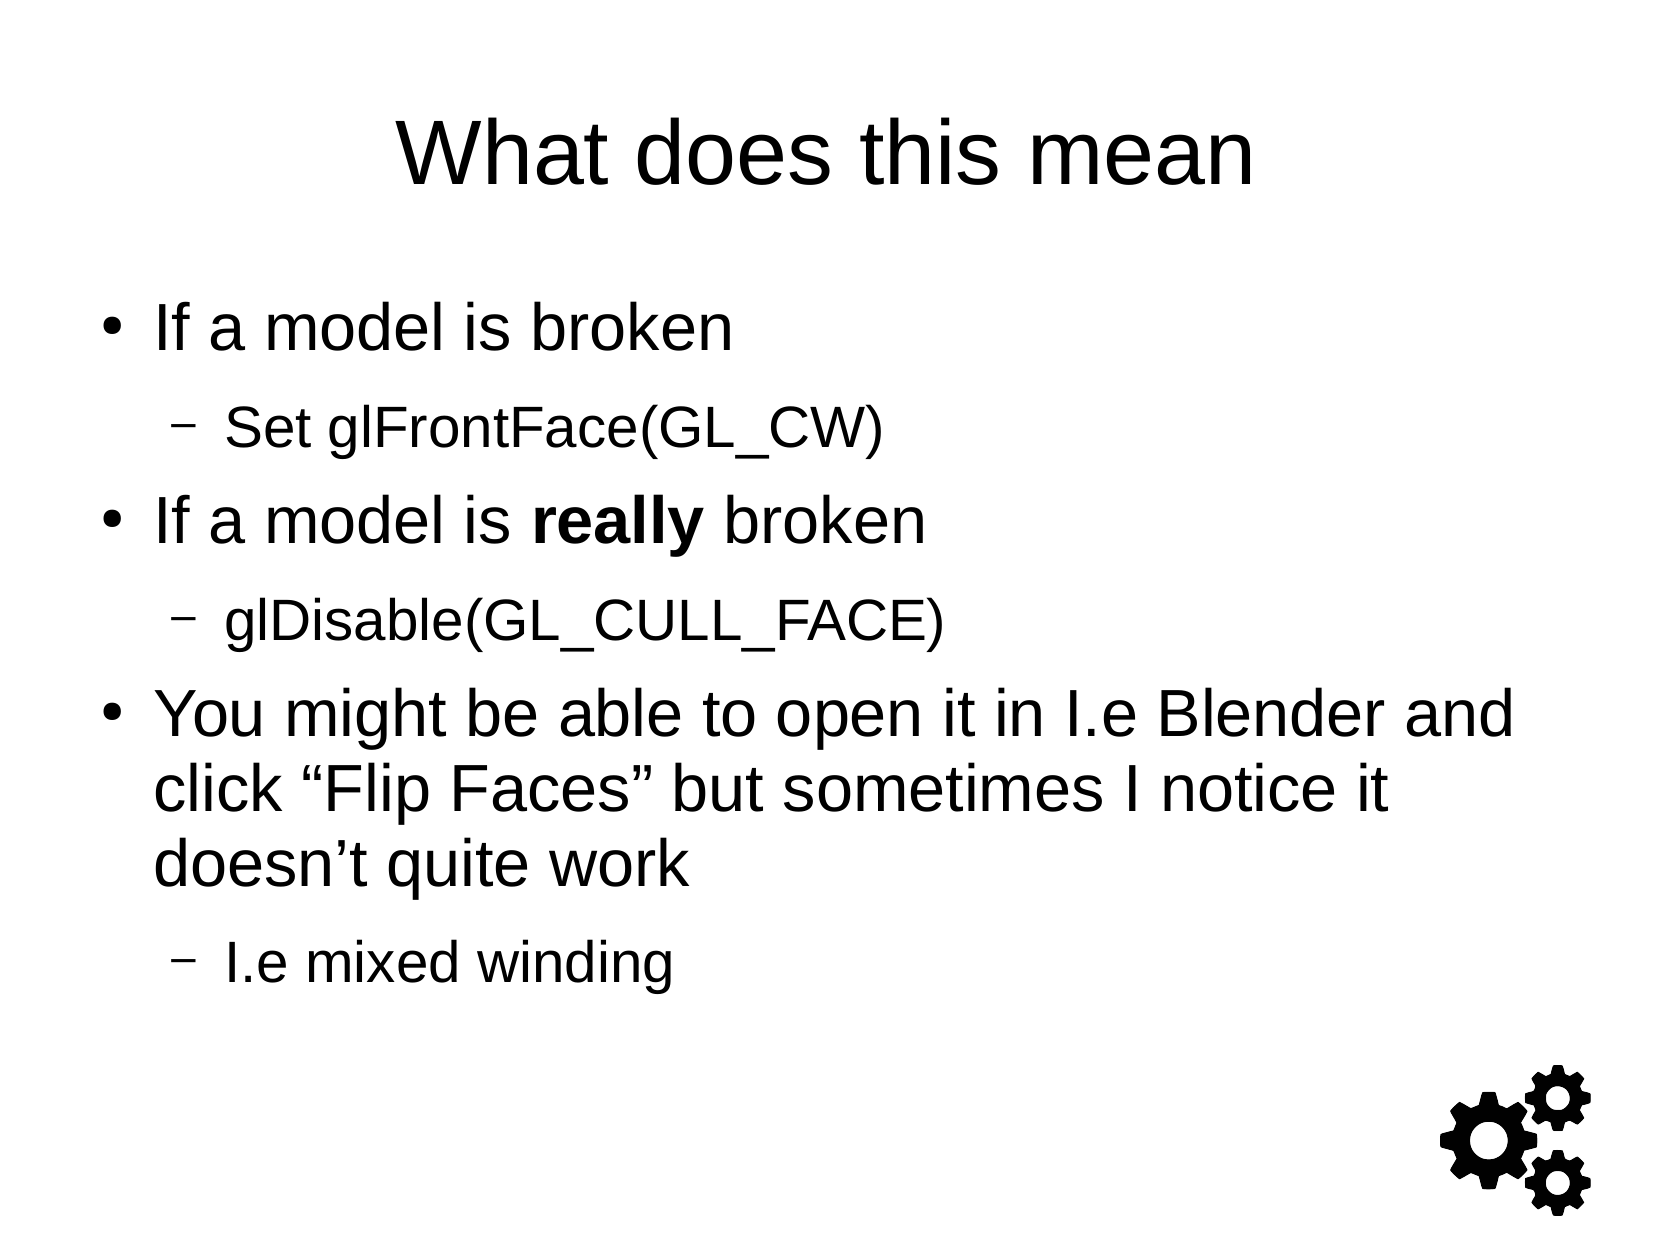

# What does this mean
If a model is broken
Set glFrontFace(GL_CW)
If a model is really broken
glDisable(GL_CULL_FACE)
You might be able to open it in I.e Blender and click “Flip Faces” but sometimes I notice it doesn’t quite work
I.e mixed winding